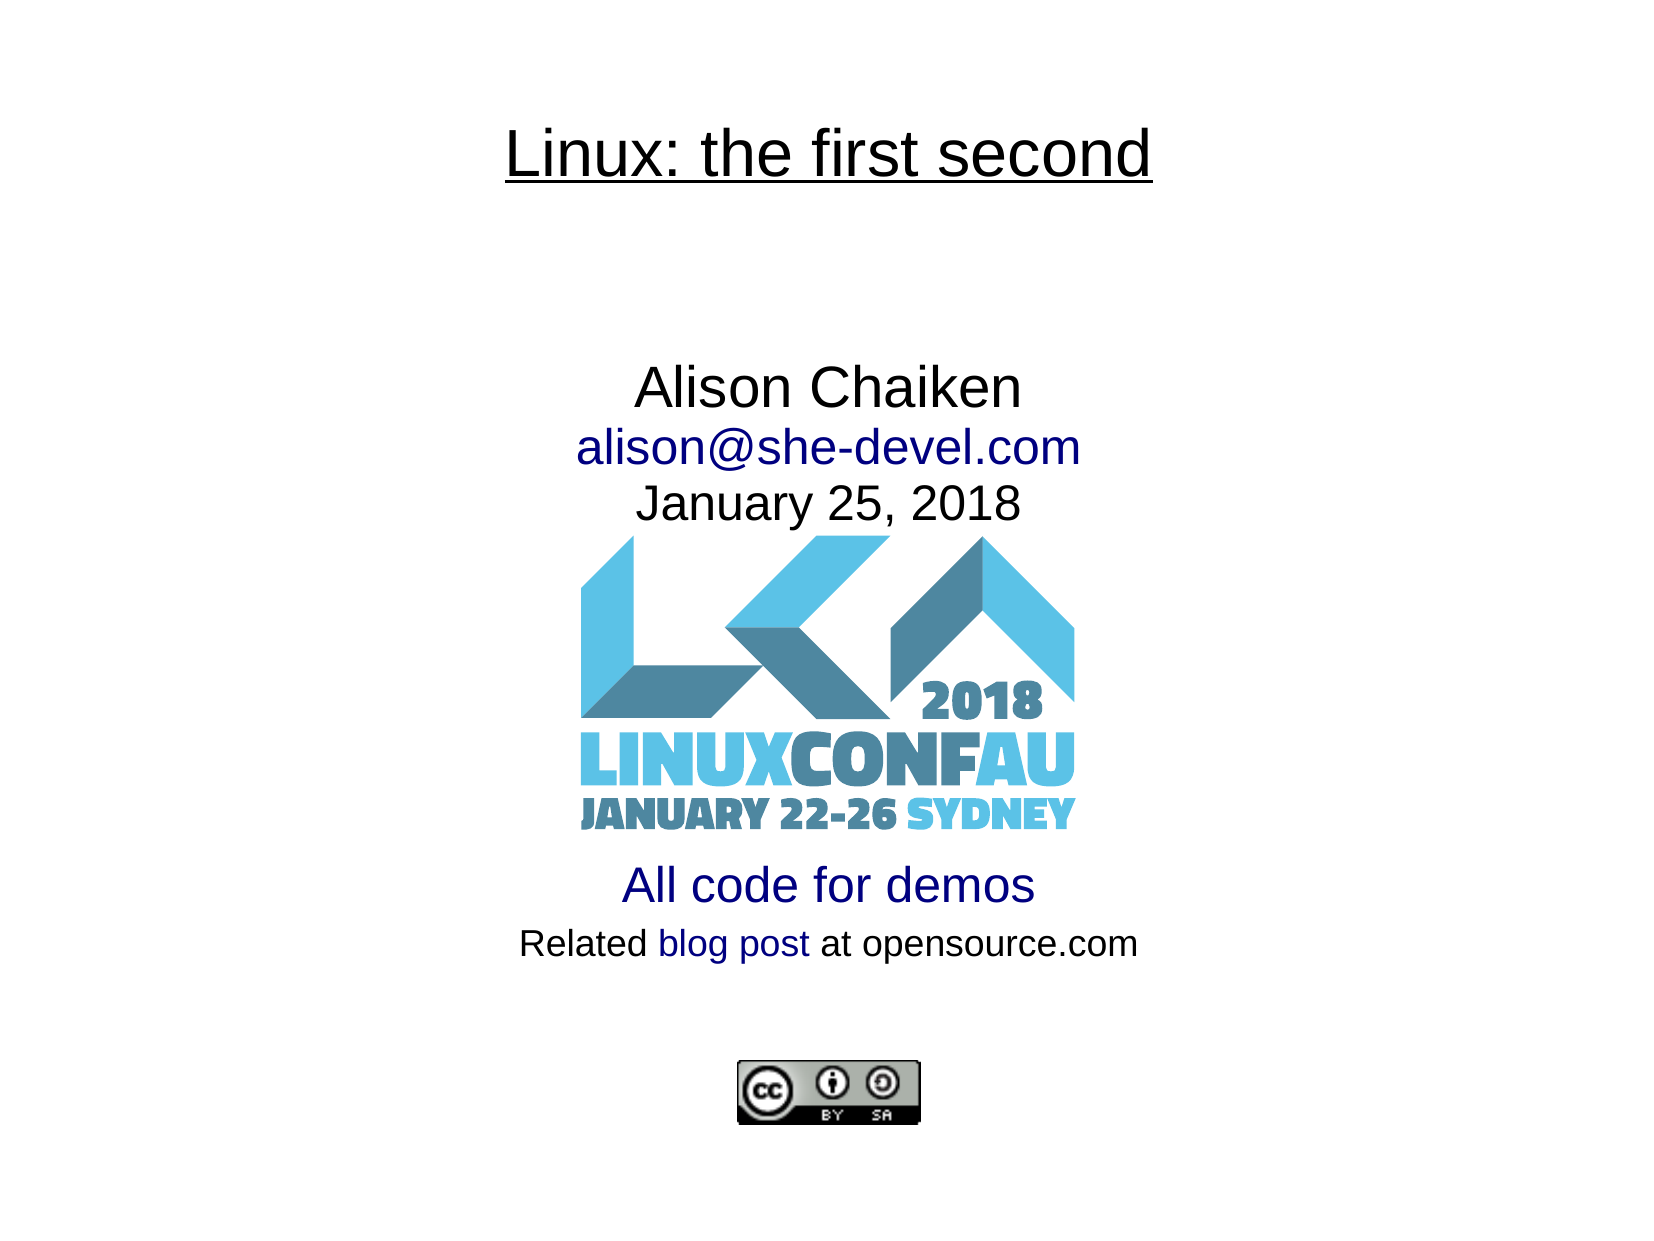

# Linux: the first second
Alison Chaiken
alison@she-devel.com
January 25, 2018
All code for demos
Related blog post at opensource.com